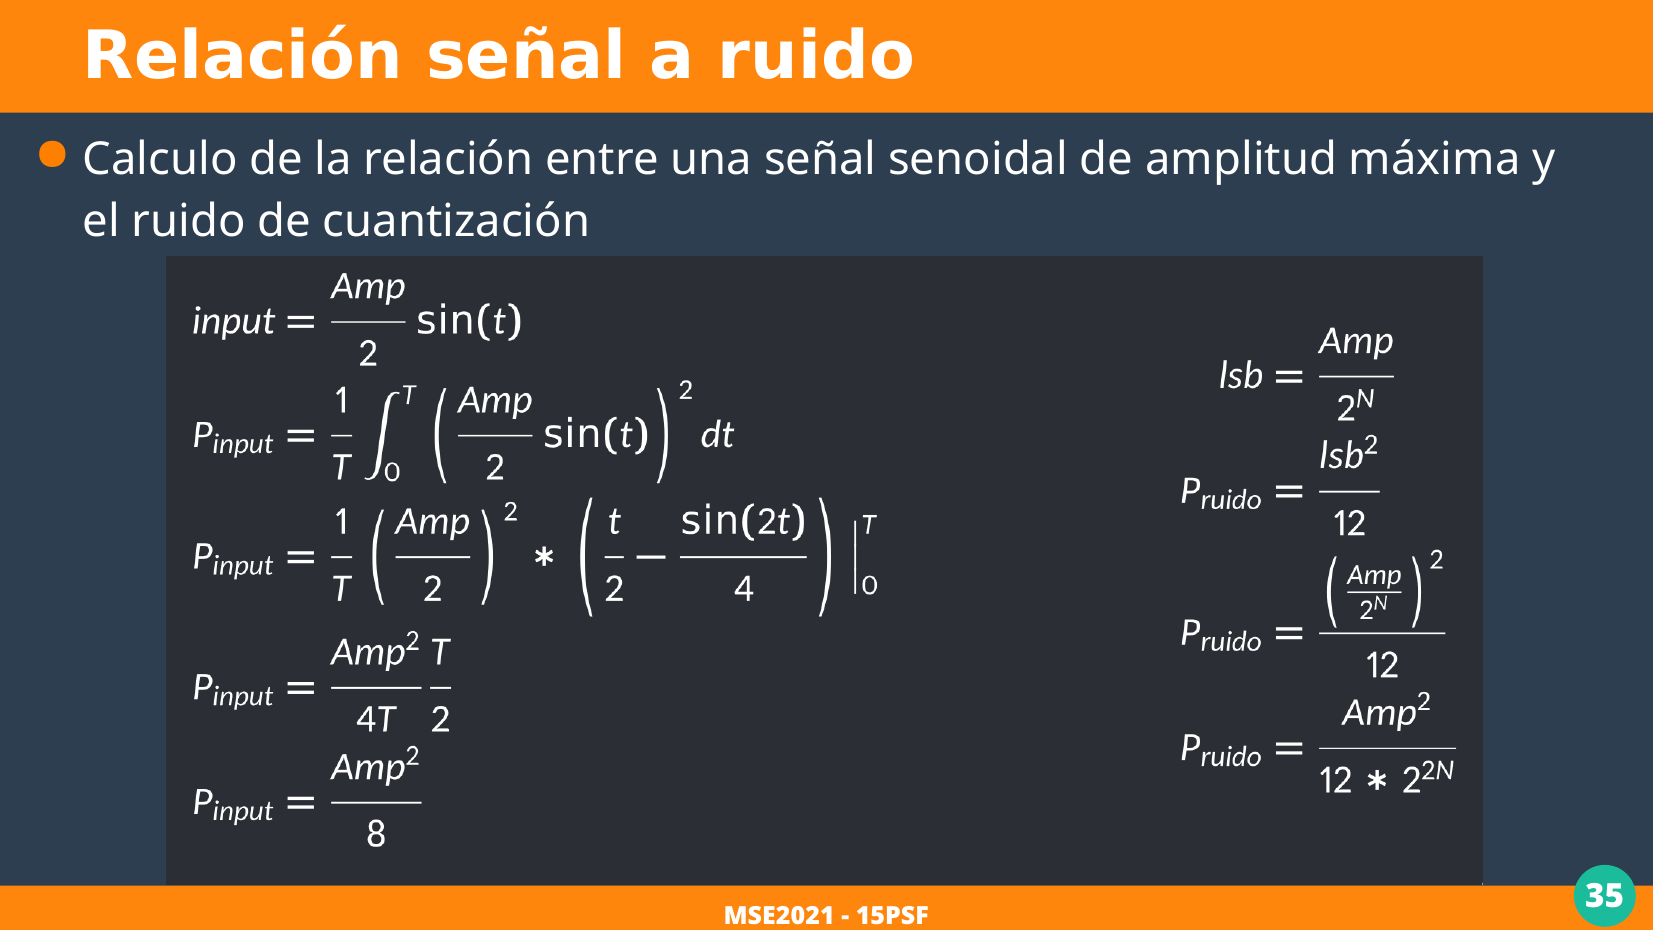

# Relación señal a ruido
Calculo de la relación entre una señal senoidal de amplitud máxima y el ruido de cuantización
MSE2021 - 15PSF